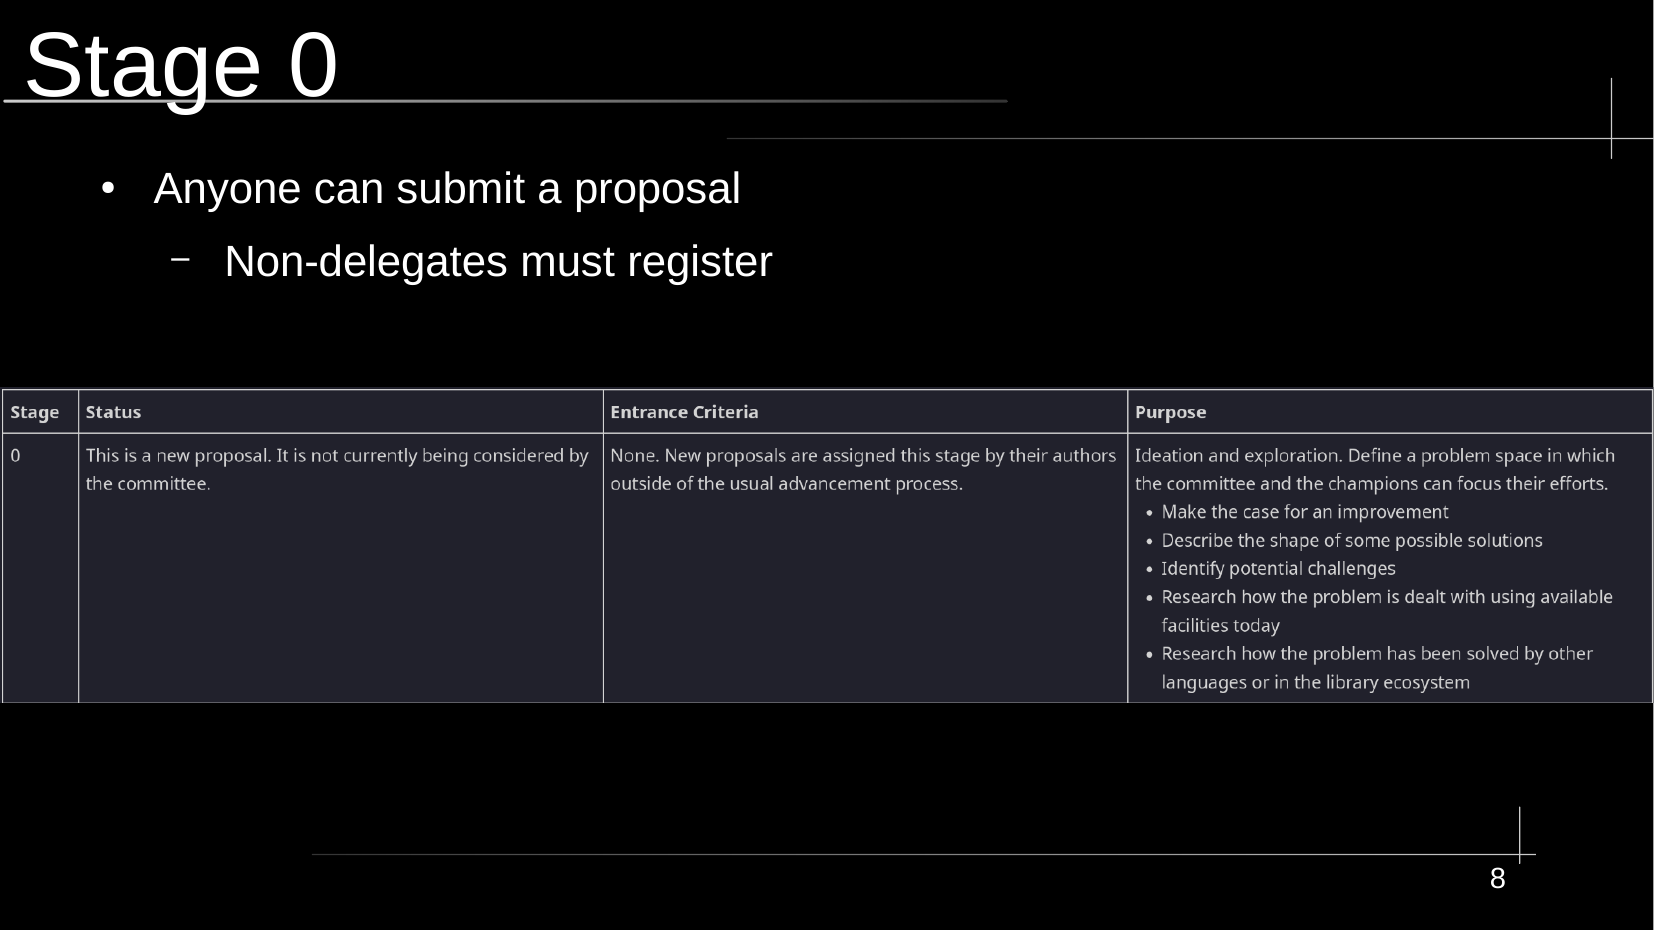

# Stage 0
Anyone can submit a proposal
Non-delegates must register
8